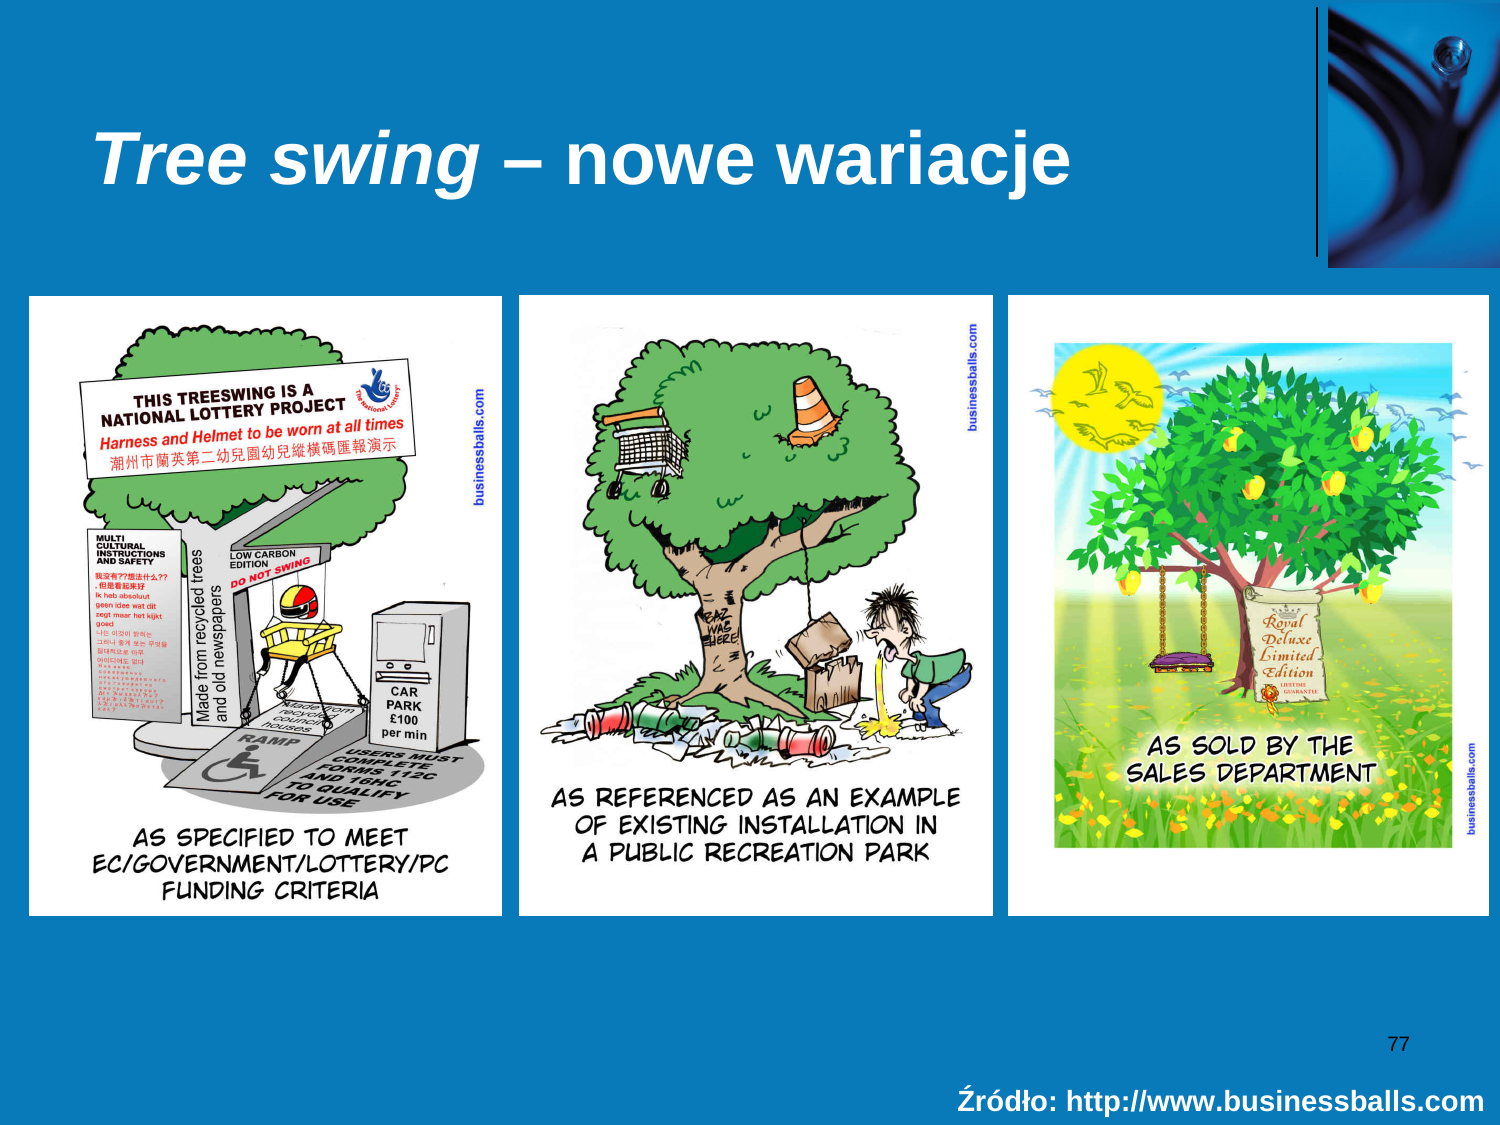

# Tree swing – nowe wariacje
77
Źródło: http://www.businessballs.com